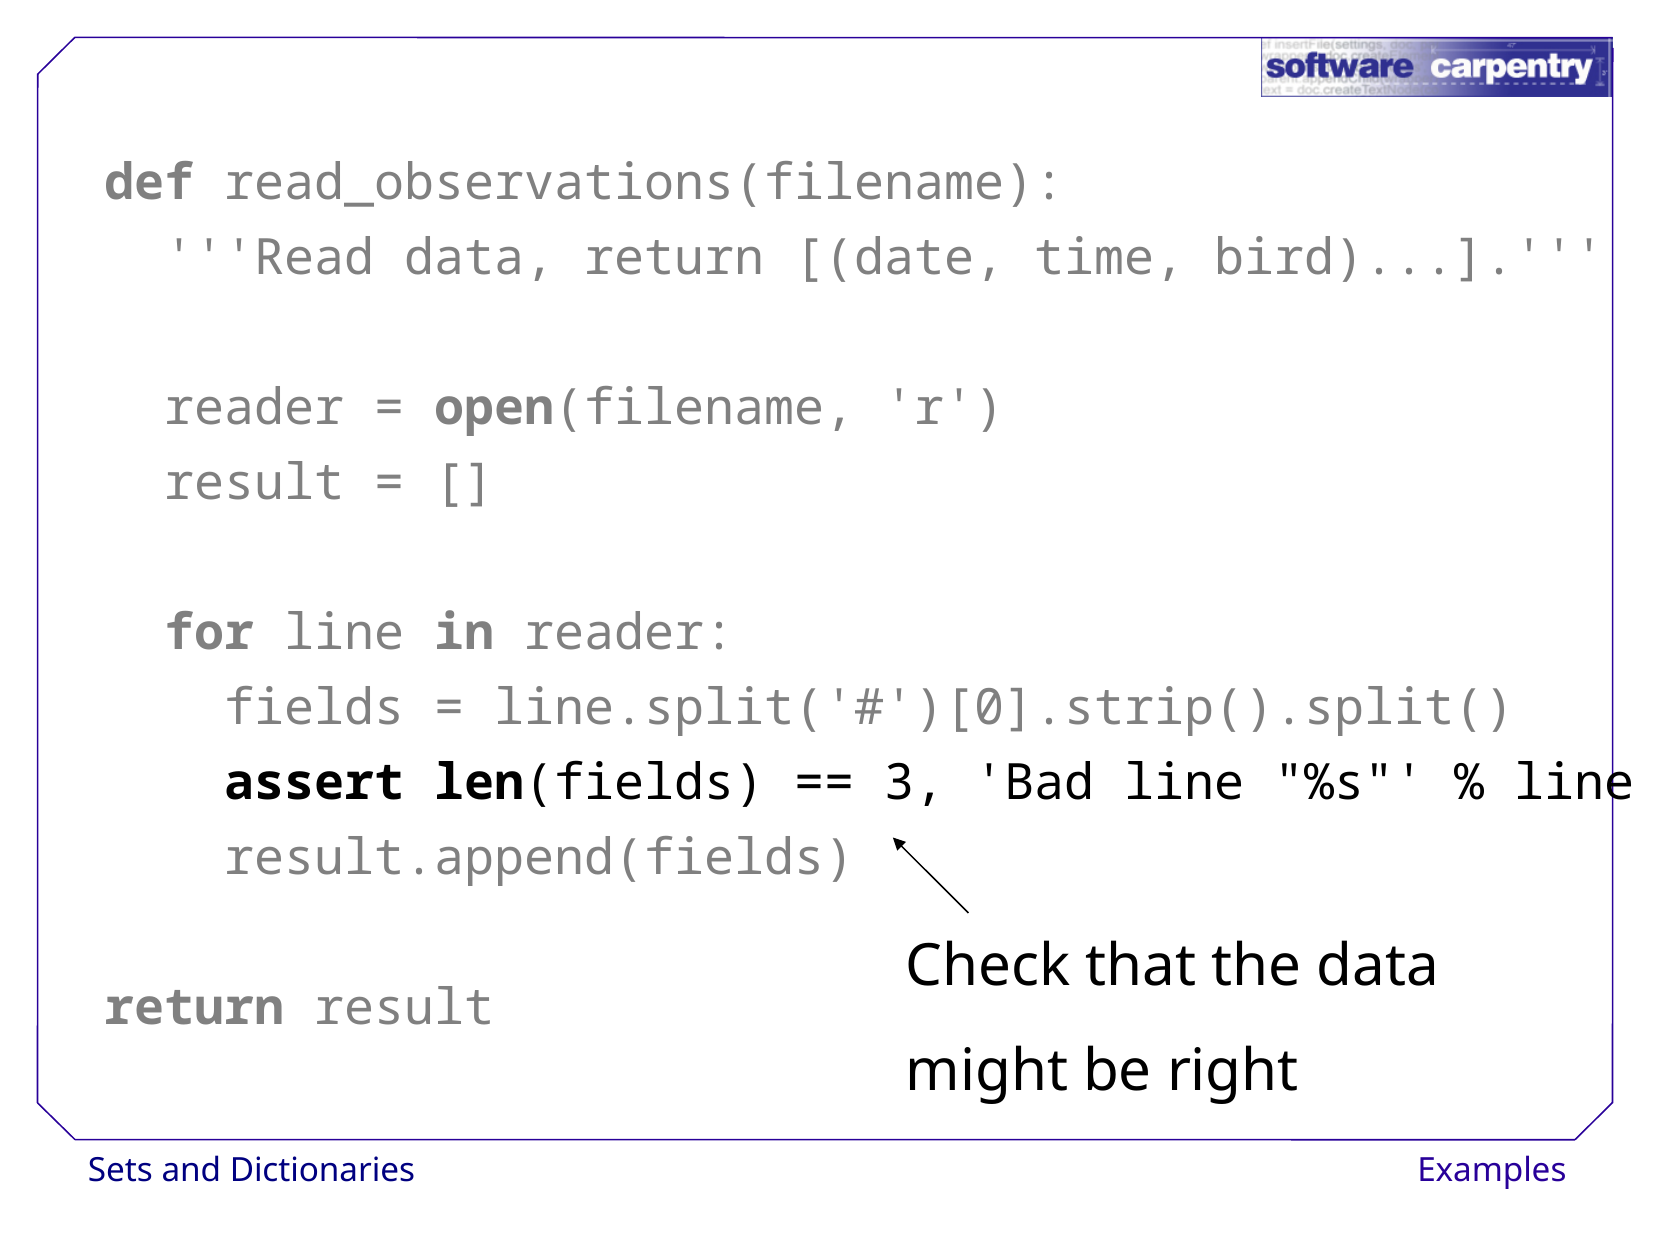

def read_observations(filename):
 '''Read data, return [(date, time, bird)...].'''
 reader = open(filename, 'r')
 result = []
 for line in reader:
 fields = line.split('#')[0].strip().split()
 assert len(fields) == 3, 'Bad line "%s"' % line
 result.append(fields)
return result
Check that the data
might be right